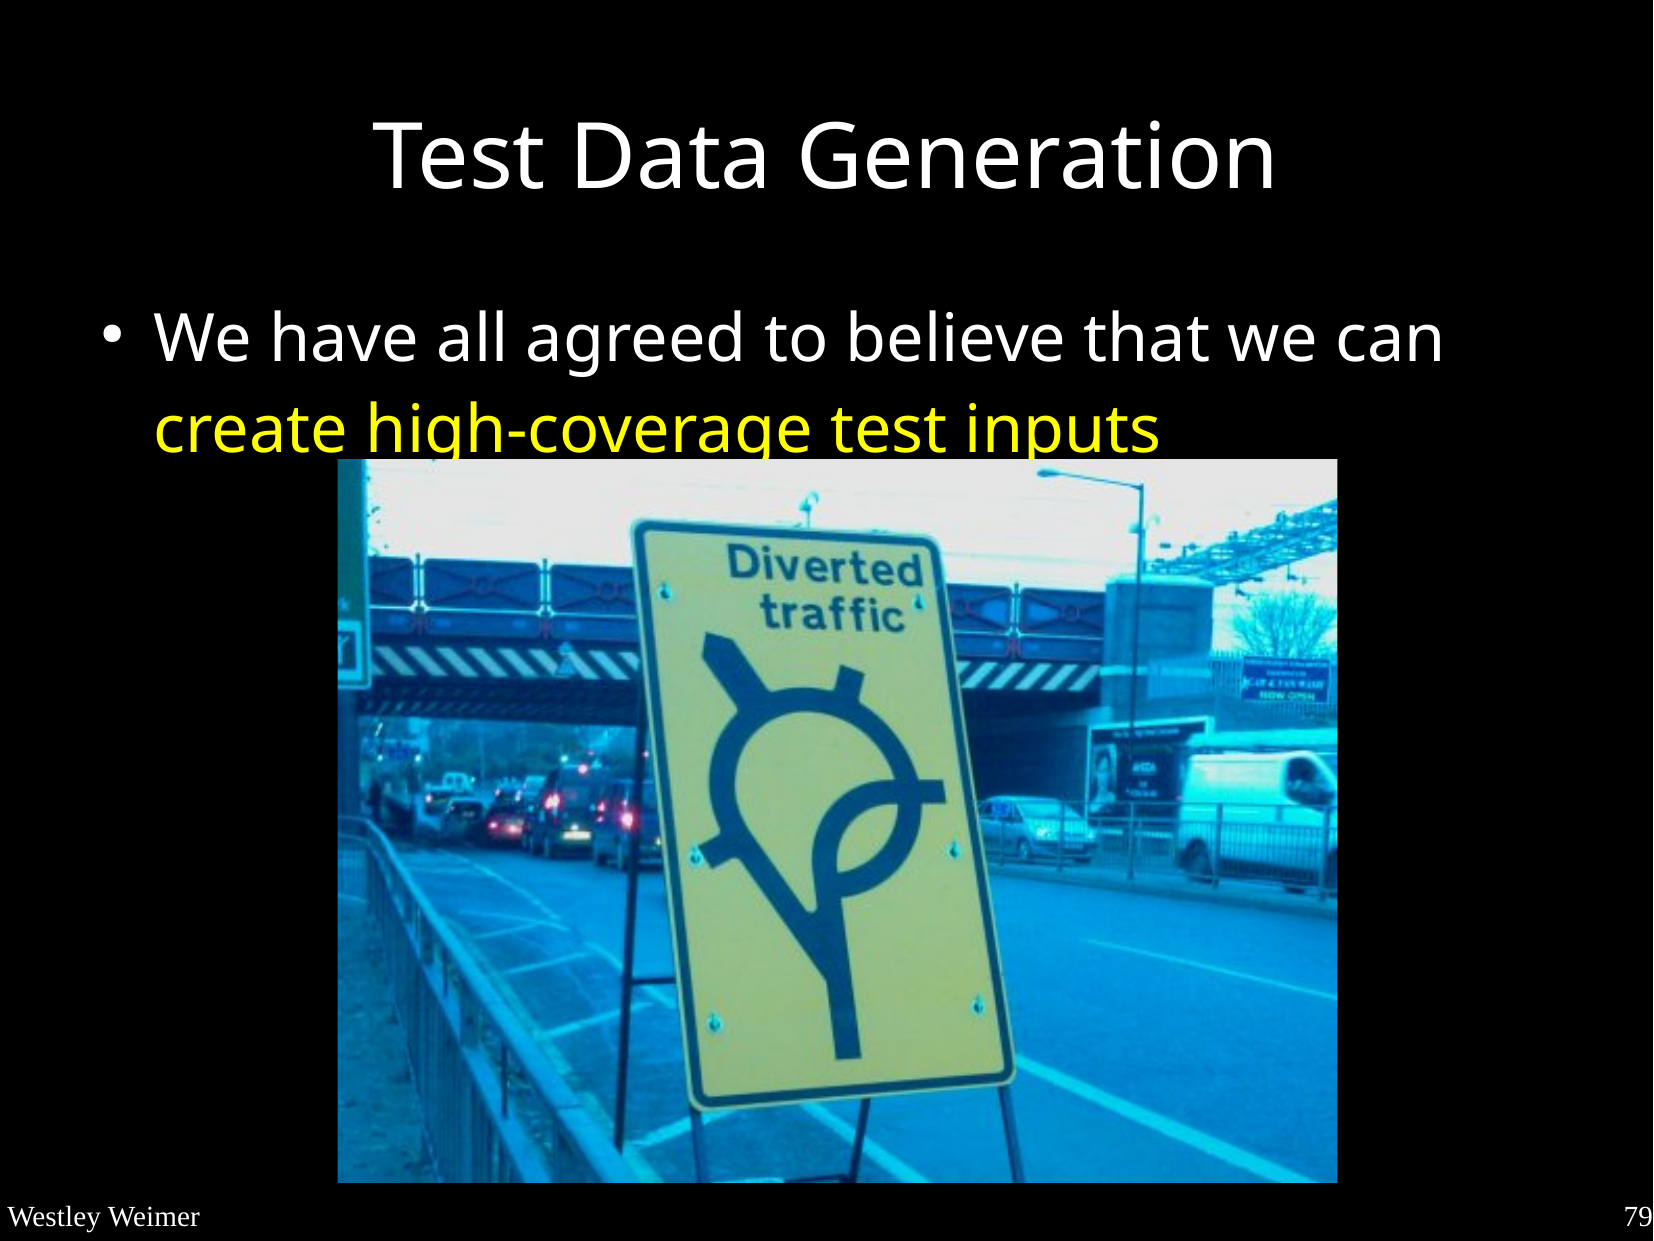

# Test Data Generation
We have all agreed to believe that we can create high-coverage test inputs
79